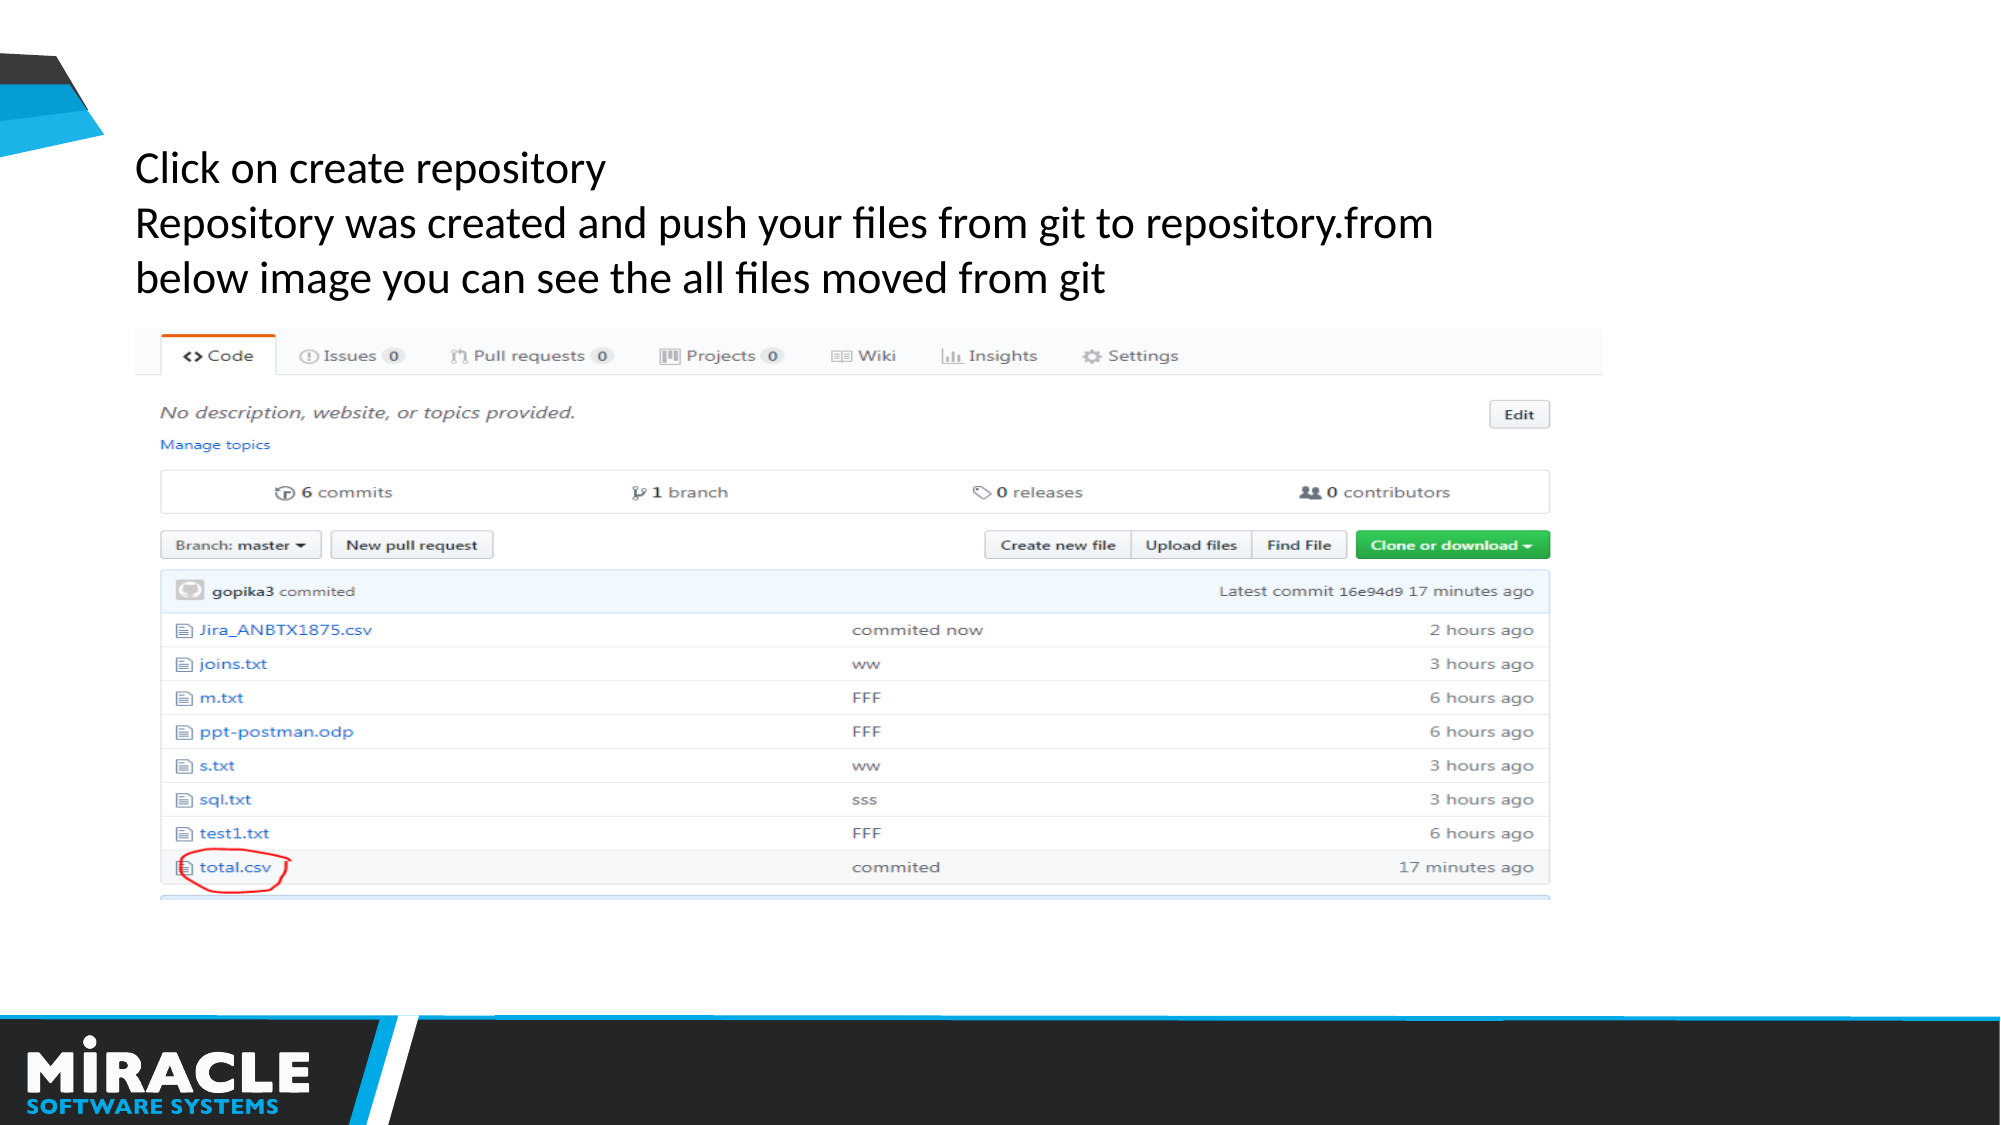

Click on create repository
Repository was created and push your files from git to repository.from below image you can see the all files moved from git